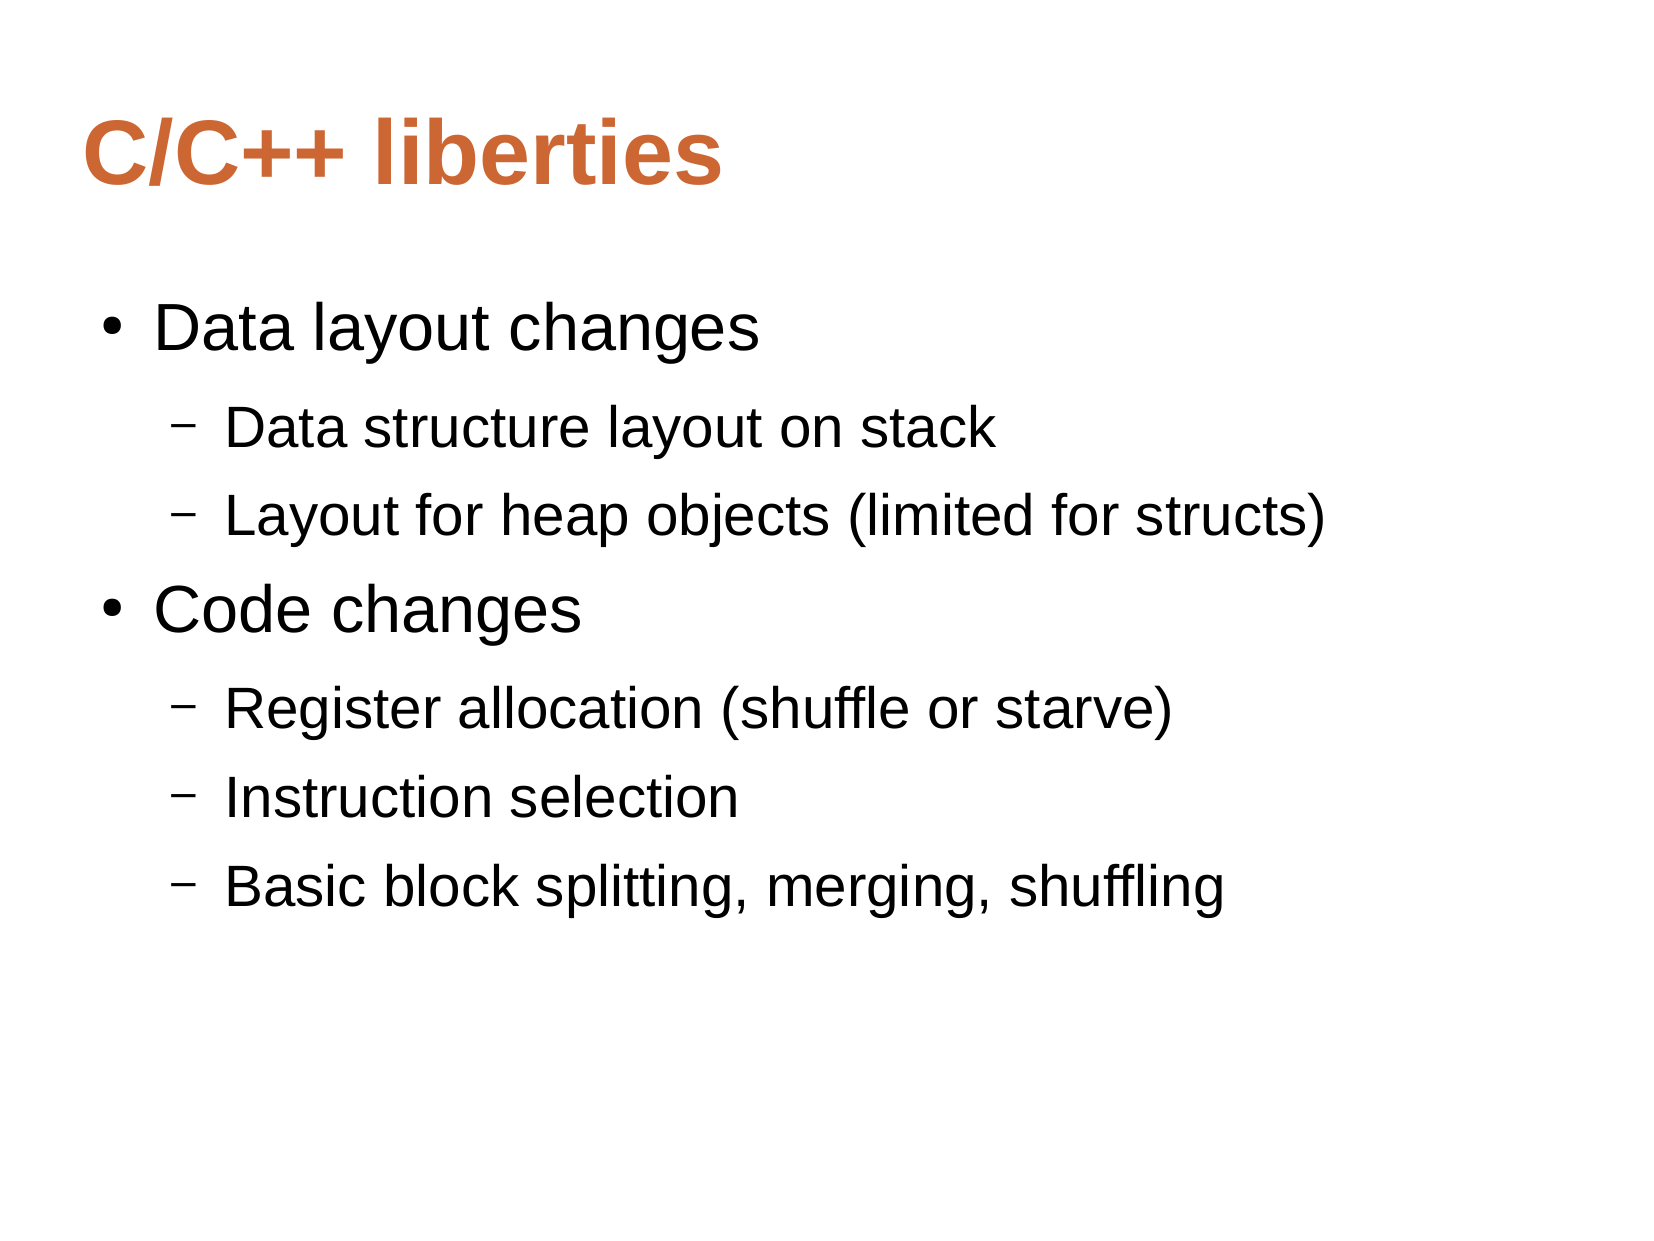

# C/C++ liberties
Data layout changes
Data structure layout on stack
Layout for heap objects (limited for structs)
Code changes
Register allocation (shuffle or starve)
Instruction selection
Basic block splitting, merging, shuffling